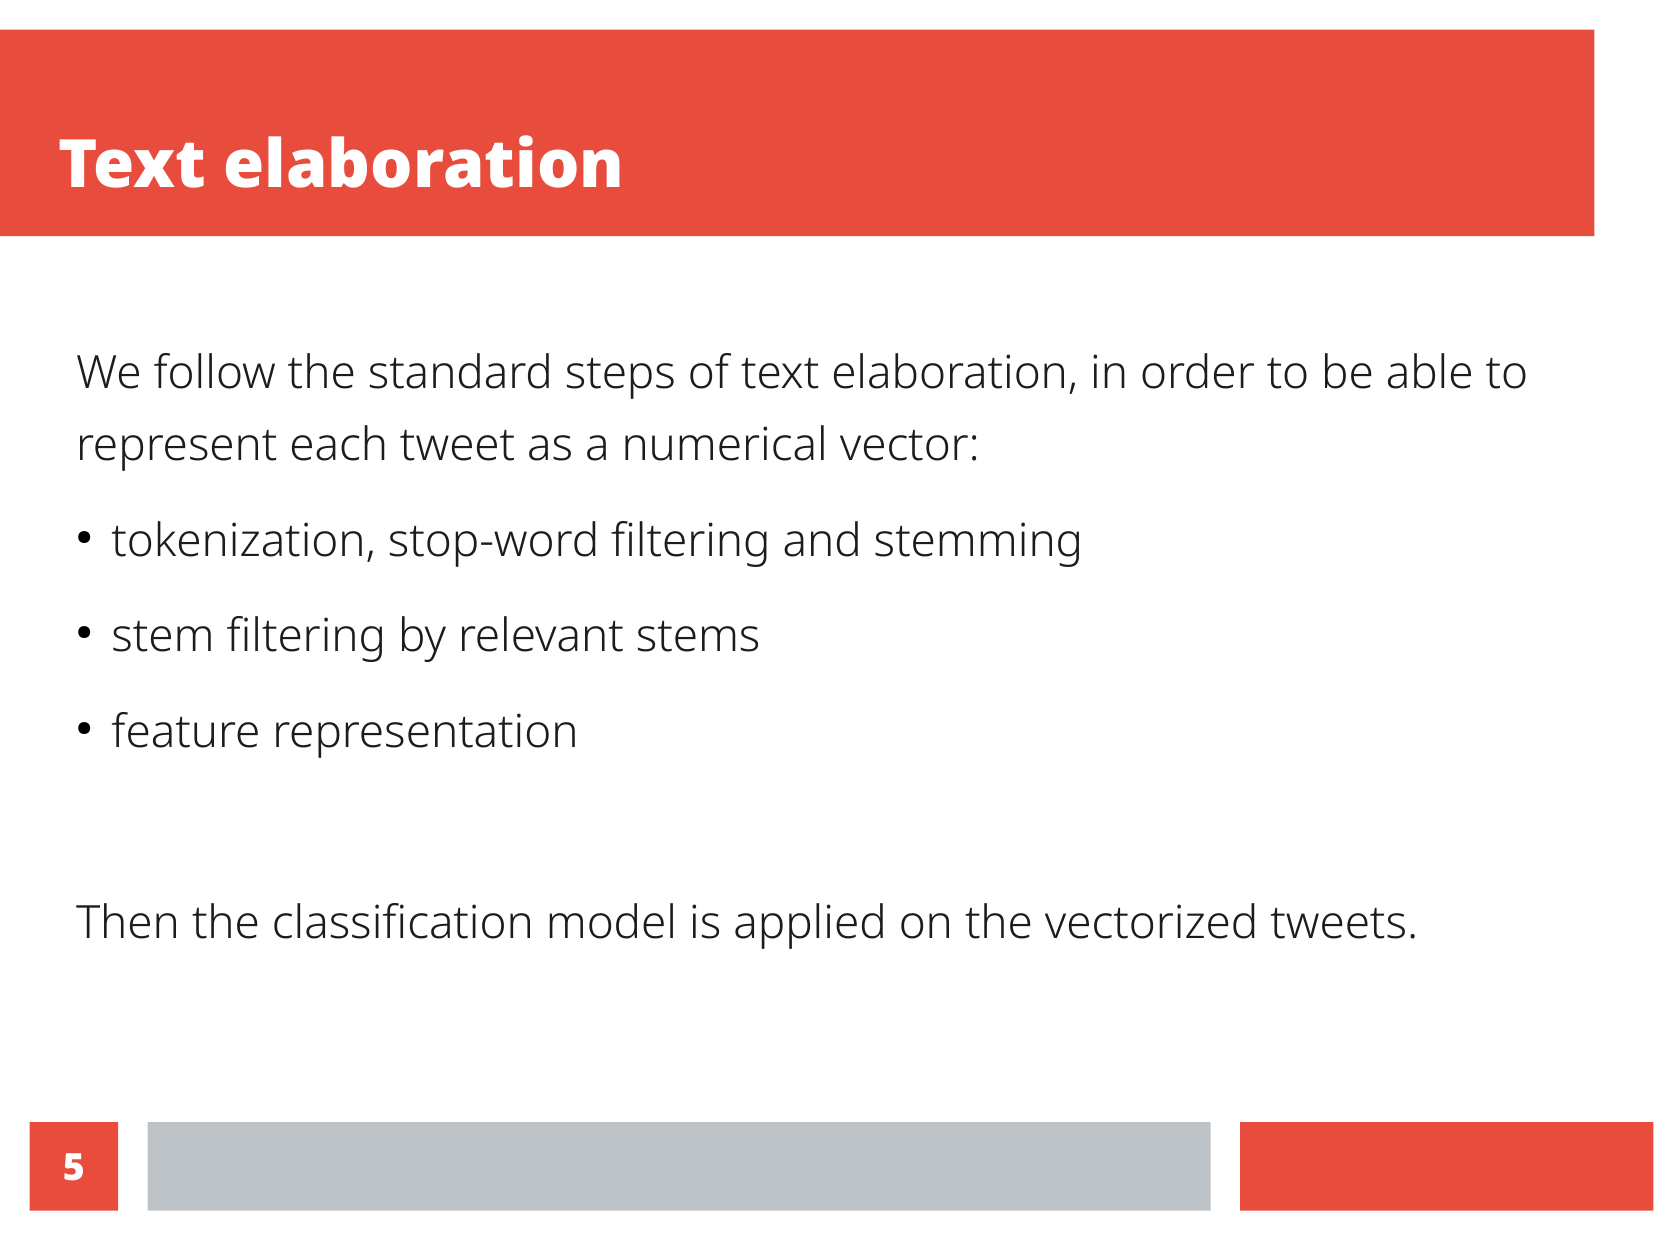

# Text elaboration
We follow the standard steps of text elaboration, in order to be able to represent each tweet as a numerical vector:
tokenization, stop-word filtering and stemming
stem filtering by relevant stems
feature representation
Then the classification model is applied on the vectorized tweets.
5